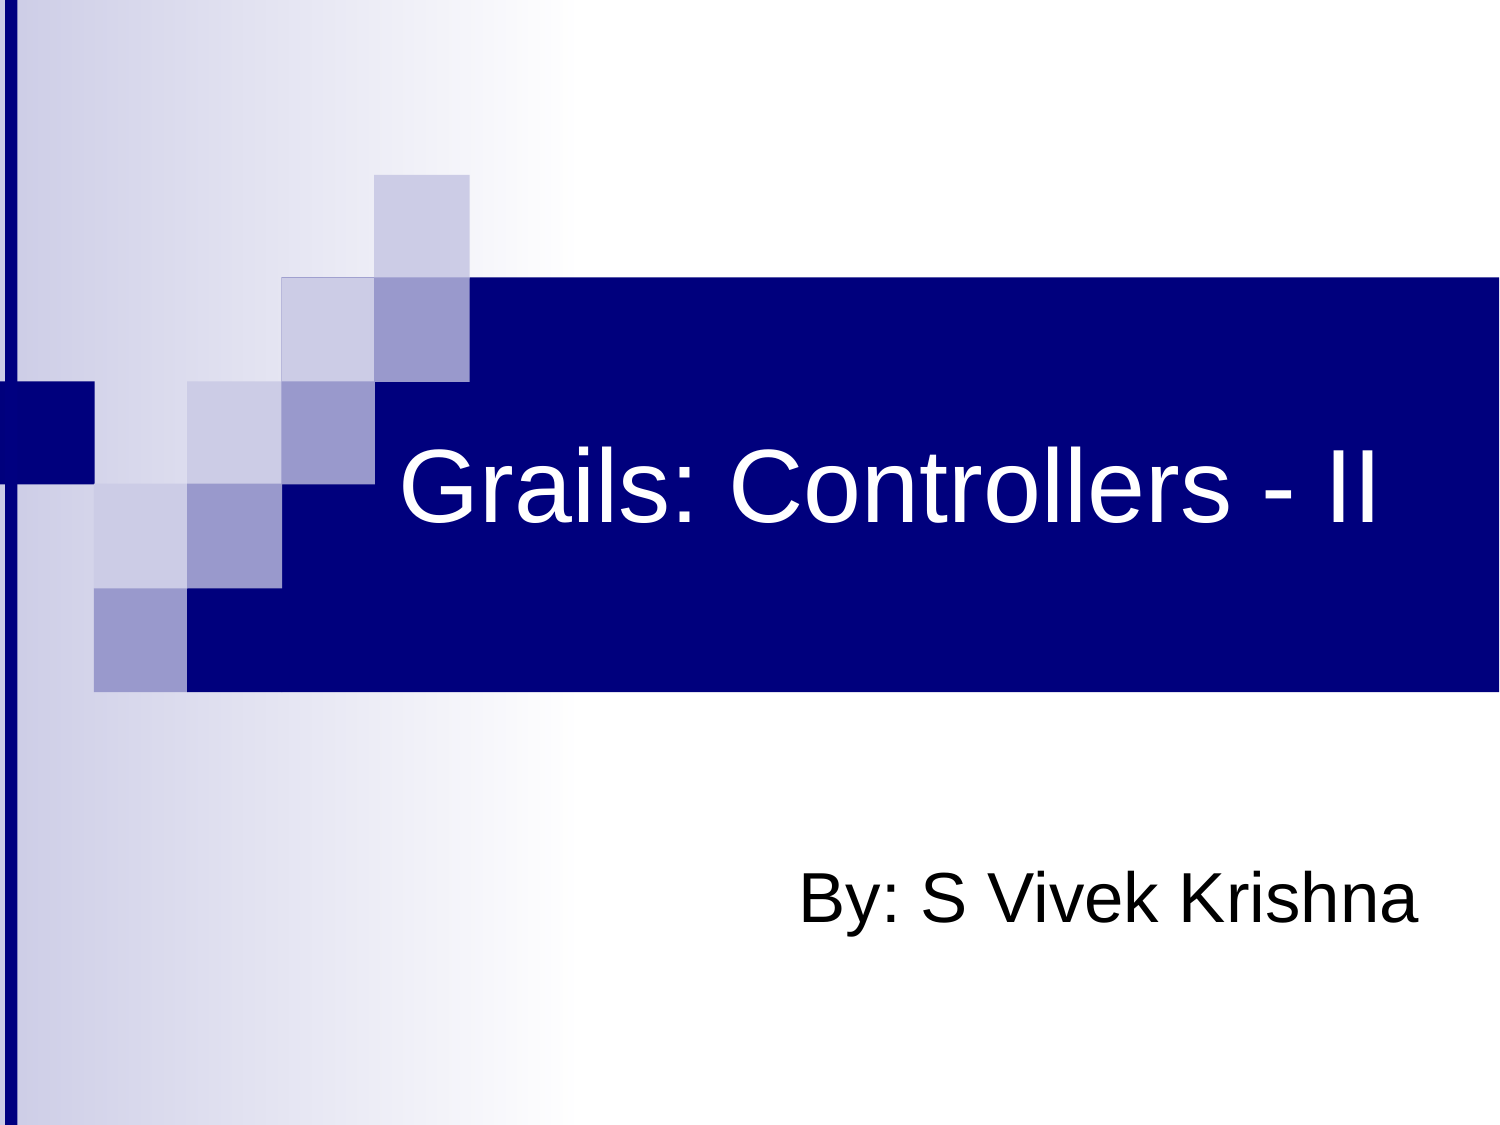

# Grails: Controllers - II
By: S Vivek Krishna